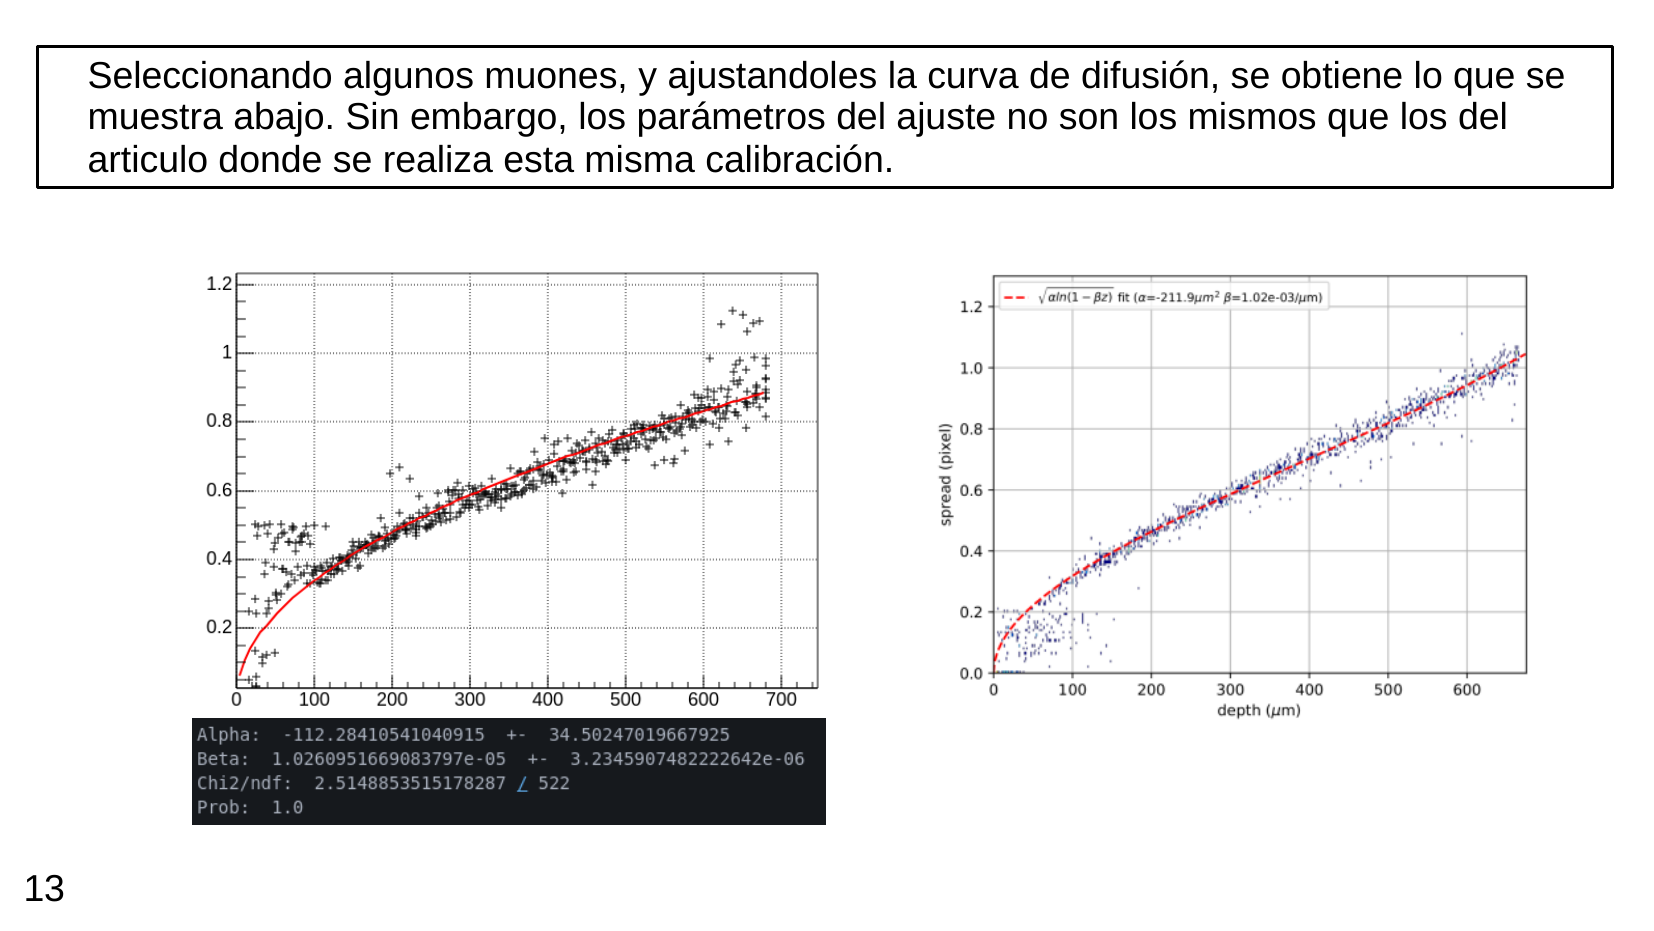

Seleccionando algunos muones, y ajustandoles la curva de difusión, se obtiene lo que se muestra abajo. Sin embargo, los parámetros del ajuste no son los mismos que los del articulo donde se realiza esta misma calibración.